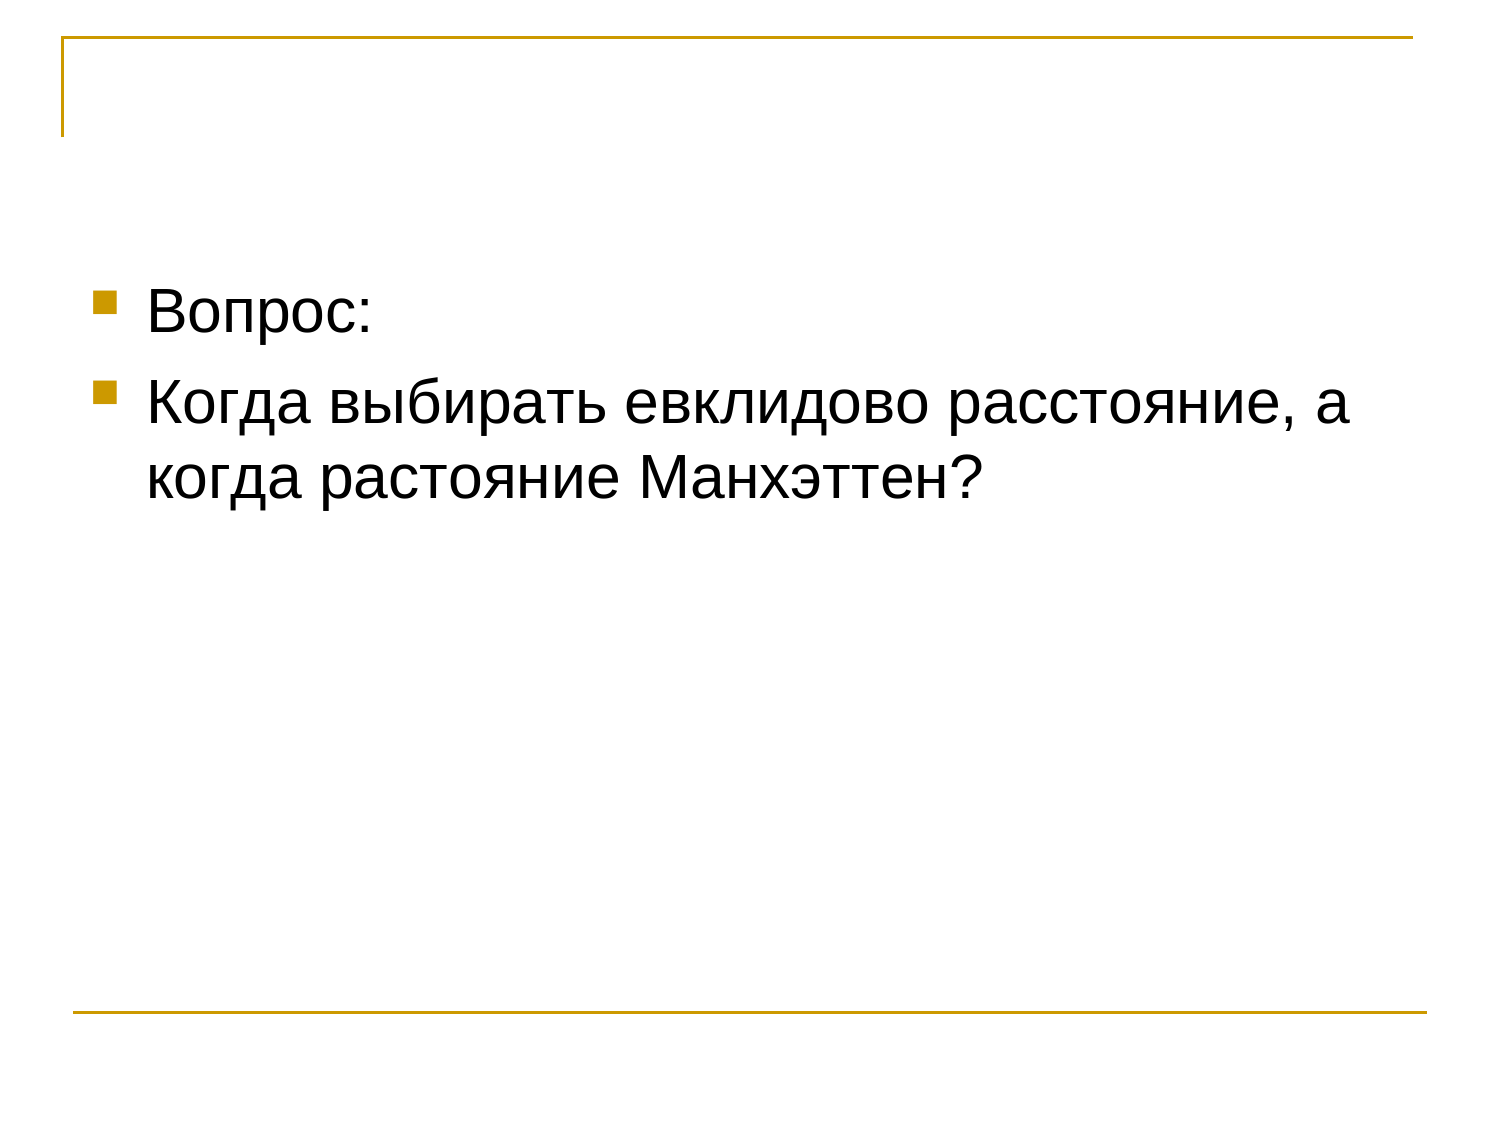

#
Вопрос:
Когда выбирать евклидово расстояние, а когда растояние Манхэттен?